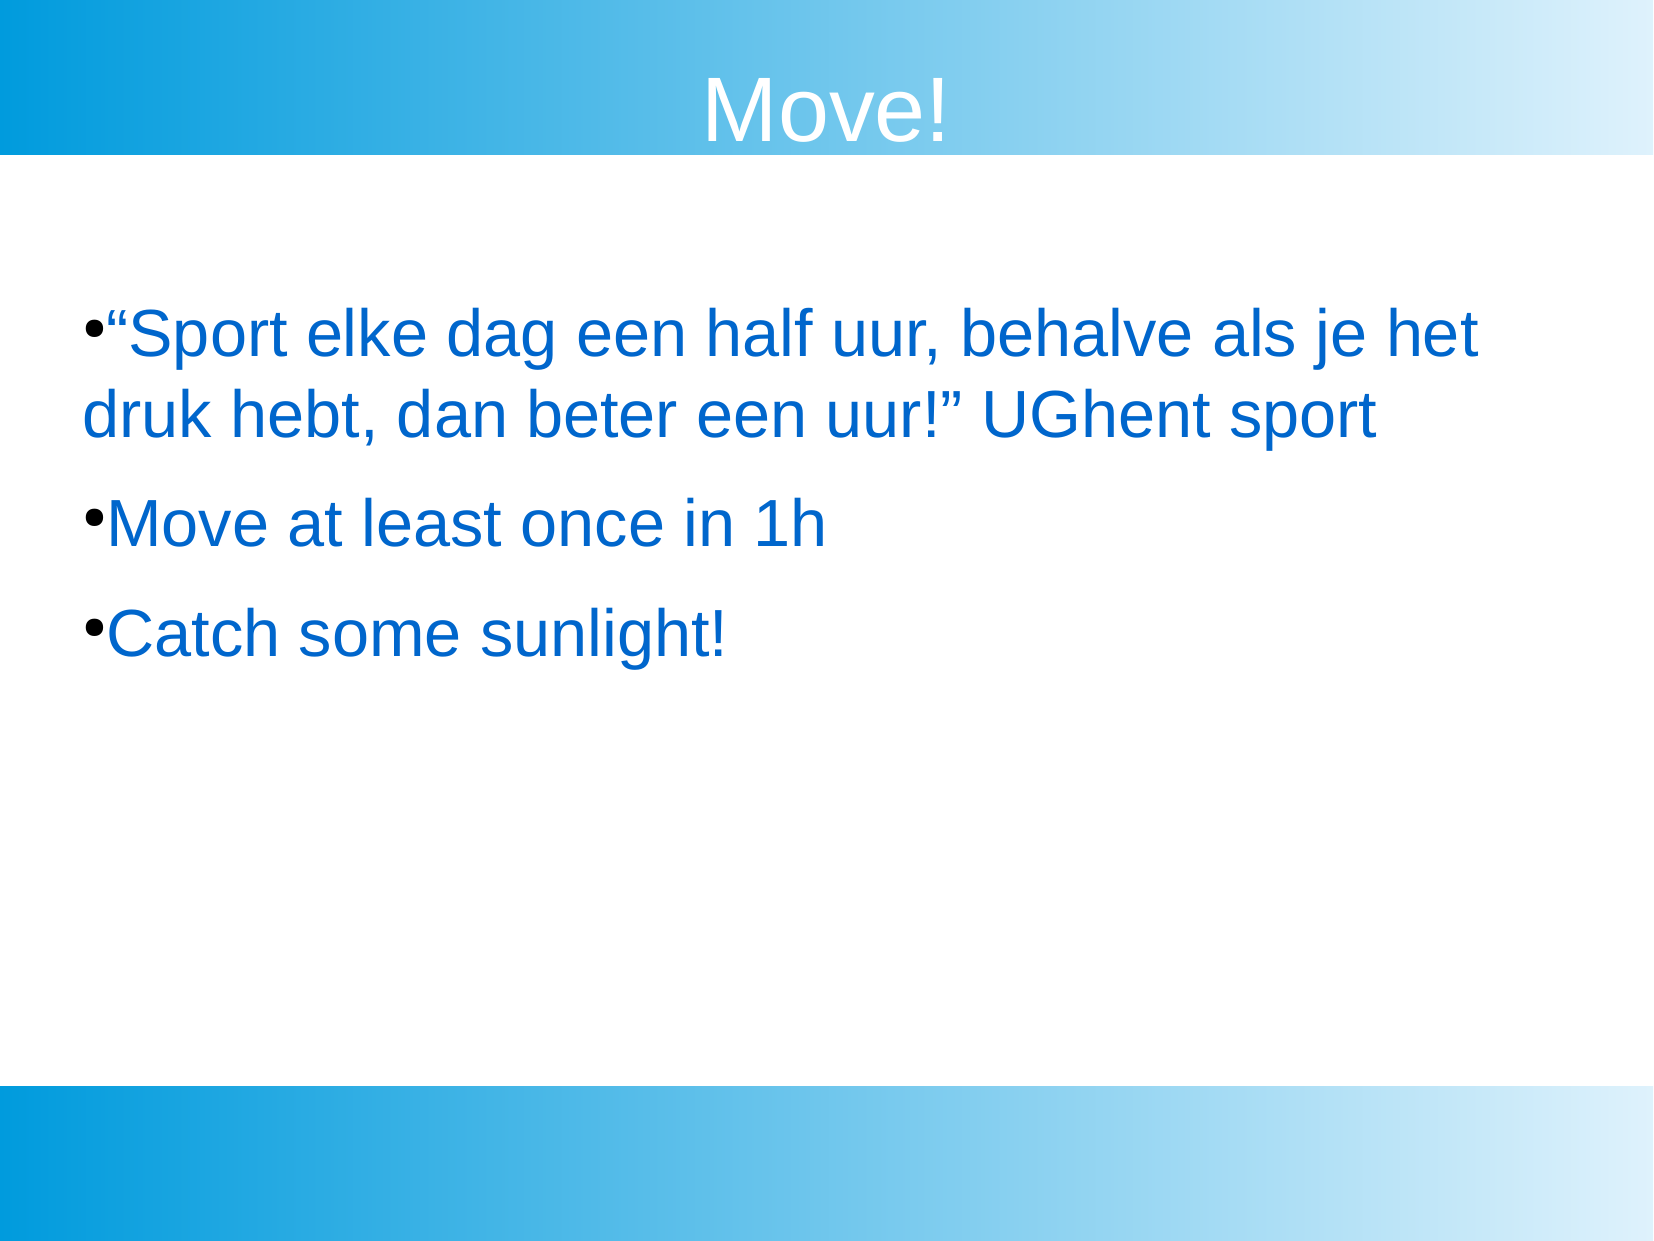

# Move!
“Sport elke dag een half uur, behalve als je het druk hebt, dan beter een uur!” UGhent sport
Move at least once in 1h
Catch some sunlight!